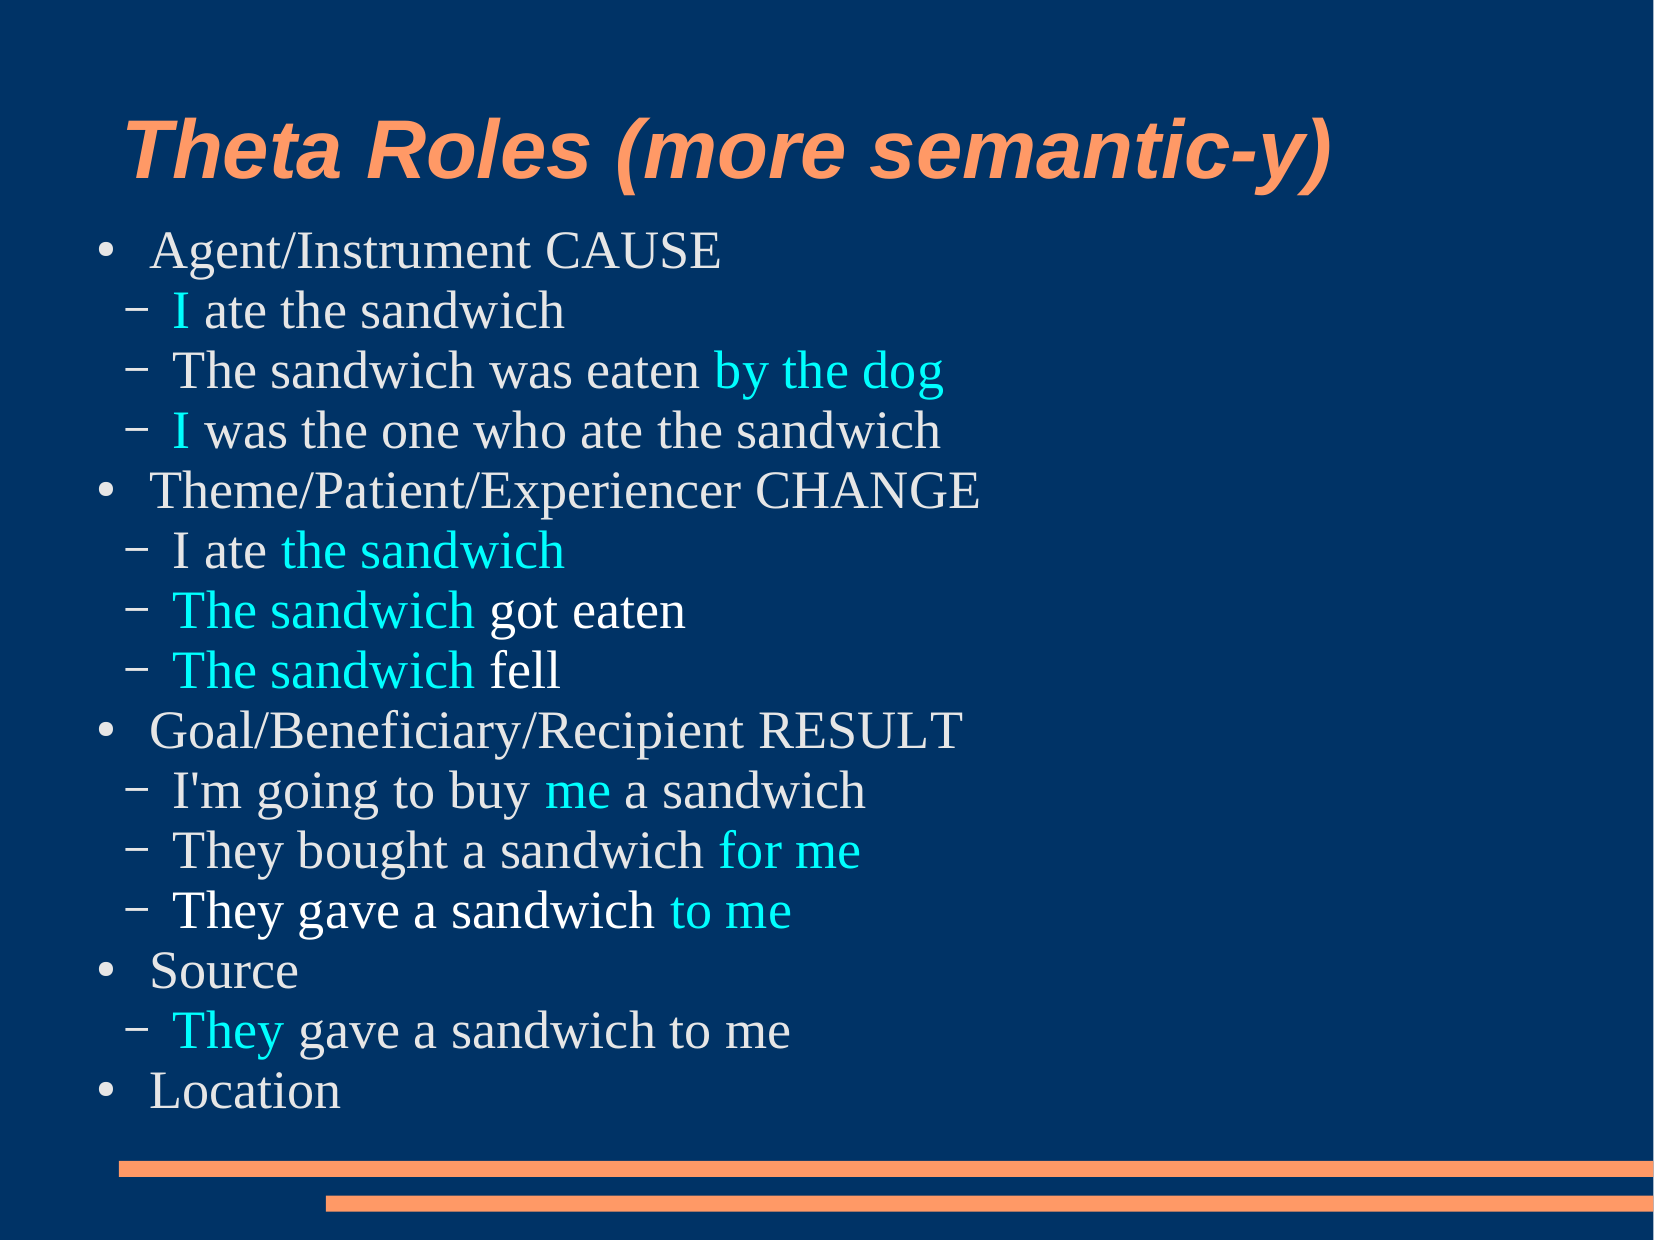

# Theta Roles (more semantic-y)
Agent/Instrument CAUSE
I ate the sandwich
The sandwich was eaten by the dog
I was the one who ate the sandwich
Theme/Patient/Experiencer CHANGE
I ate the sandwich
The sandwich got eaten
The sandwich fell
Goal/Beneficiary/Recipient RESULT
I'm going to buy me a sandwich
They bought a sandwich for me
They gave a sandwich to me
Source
They gave a sandwich to me
Location